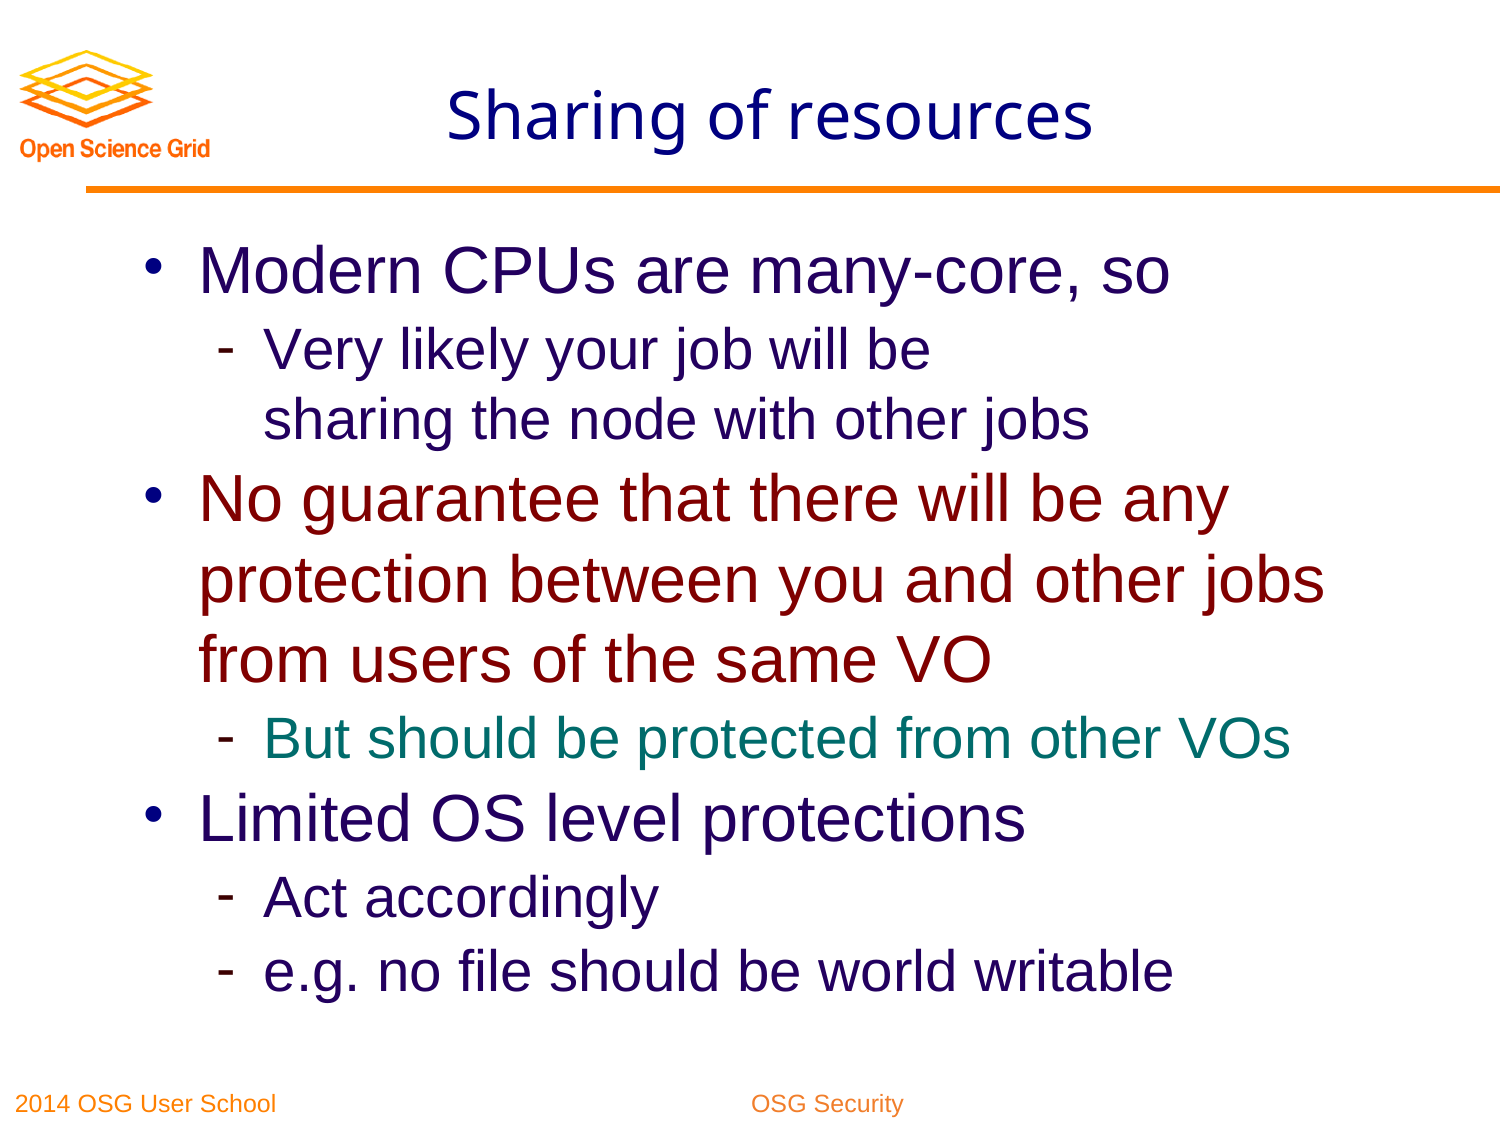

# Sharing of resources
Modern CPUs are many-core, so
Very likely your job will be
sharing the node with other jobs
No guarantee that there will be any protection between you and other jobs from users of the same VO
But should be protected from other VOs
Limited OS level protections
Act accordingly
e.g. no file should be world writable